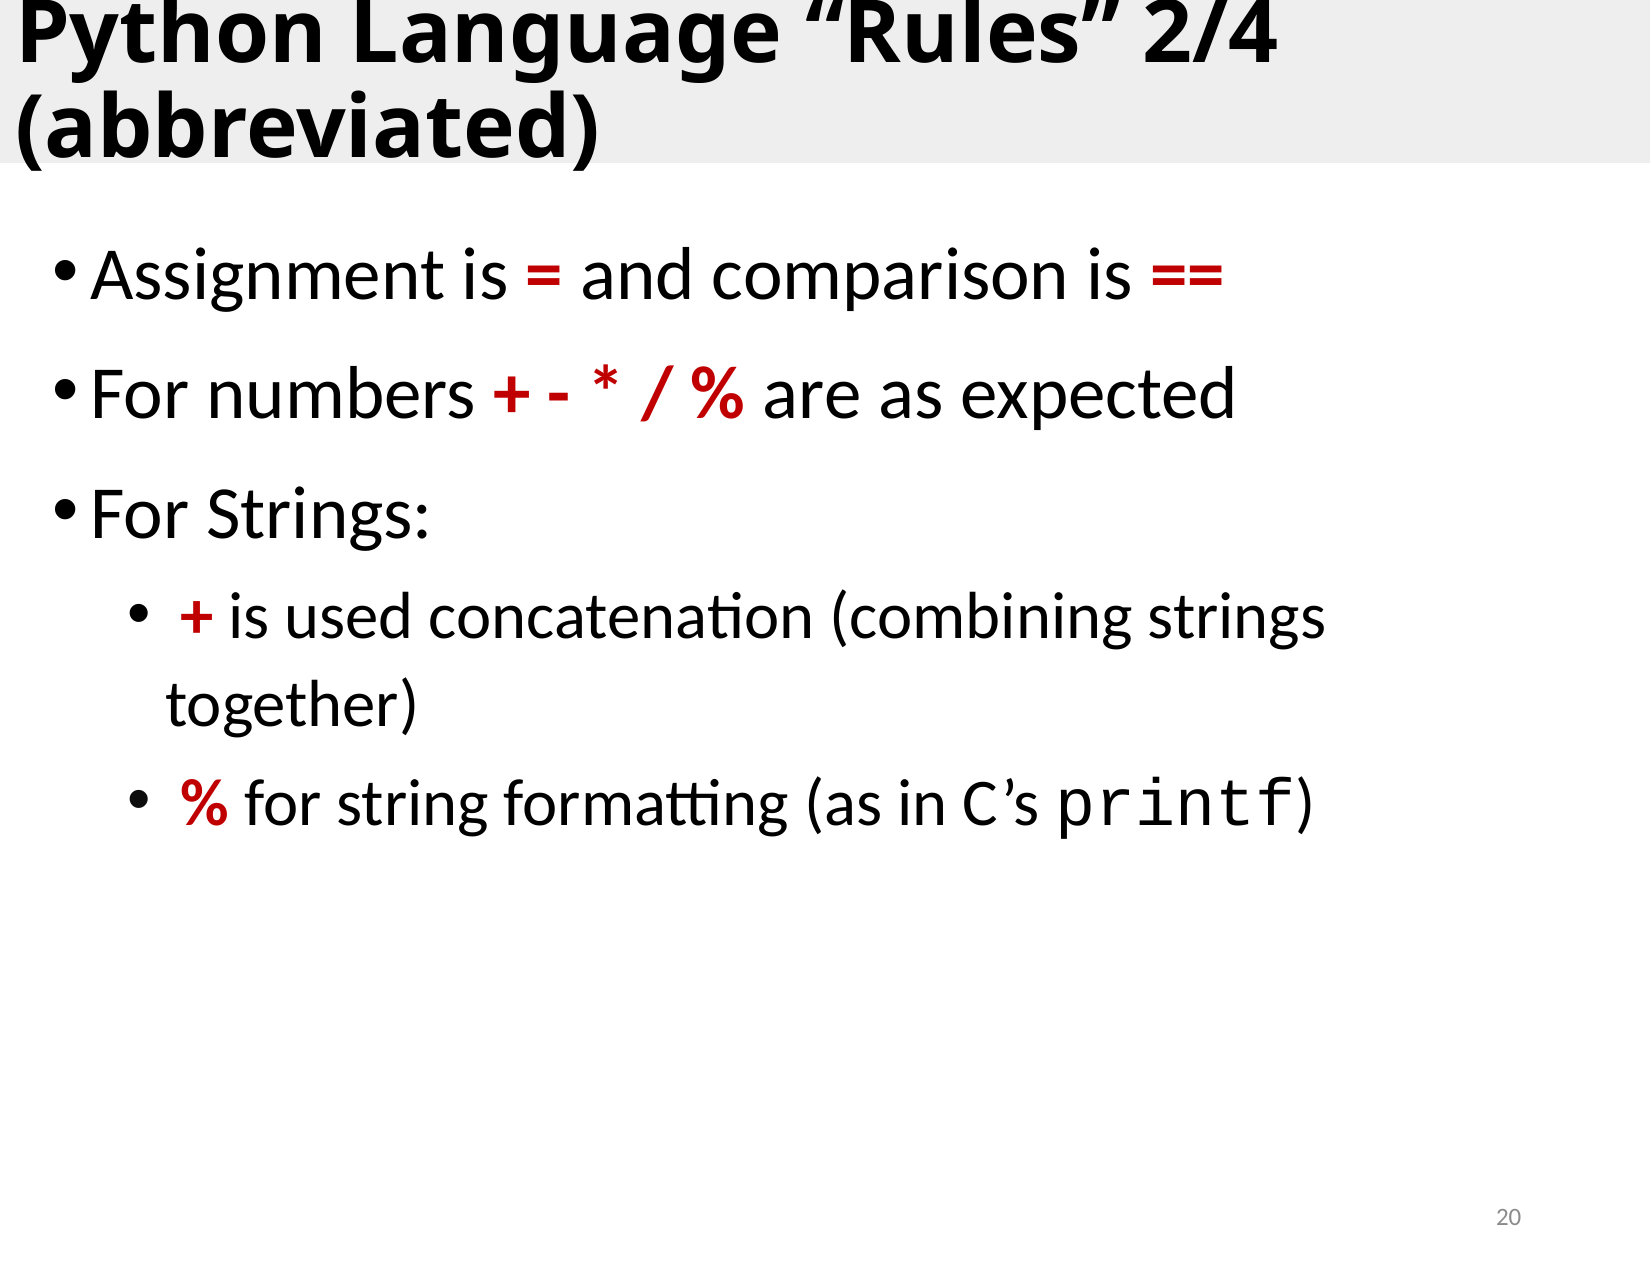

# Python Language “Rules” 2/4 (abbreviated)
Assignment is = and comparison is ==
For numbers + - * / % are as expected
For Strings:
 + is used concatenation (combining strings together)
 % for string formatting (as in C’s printf)
20